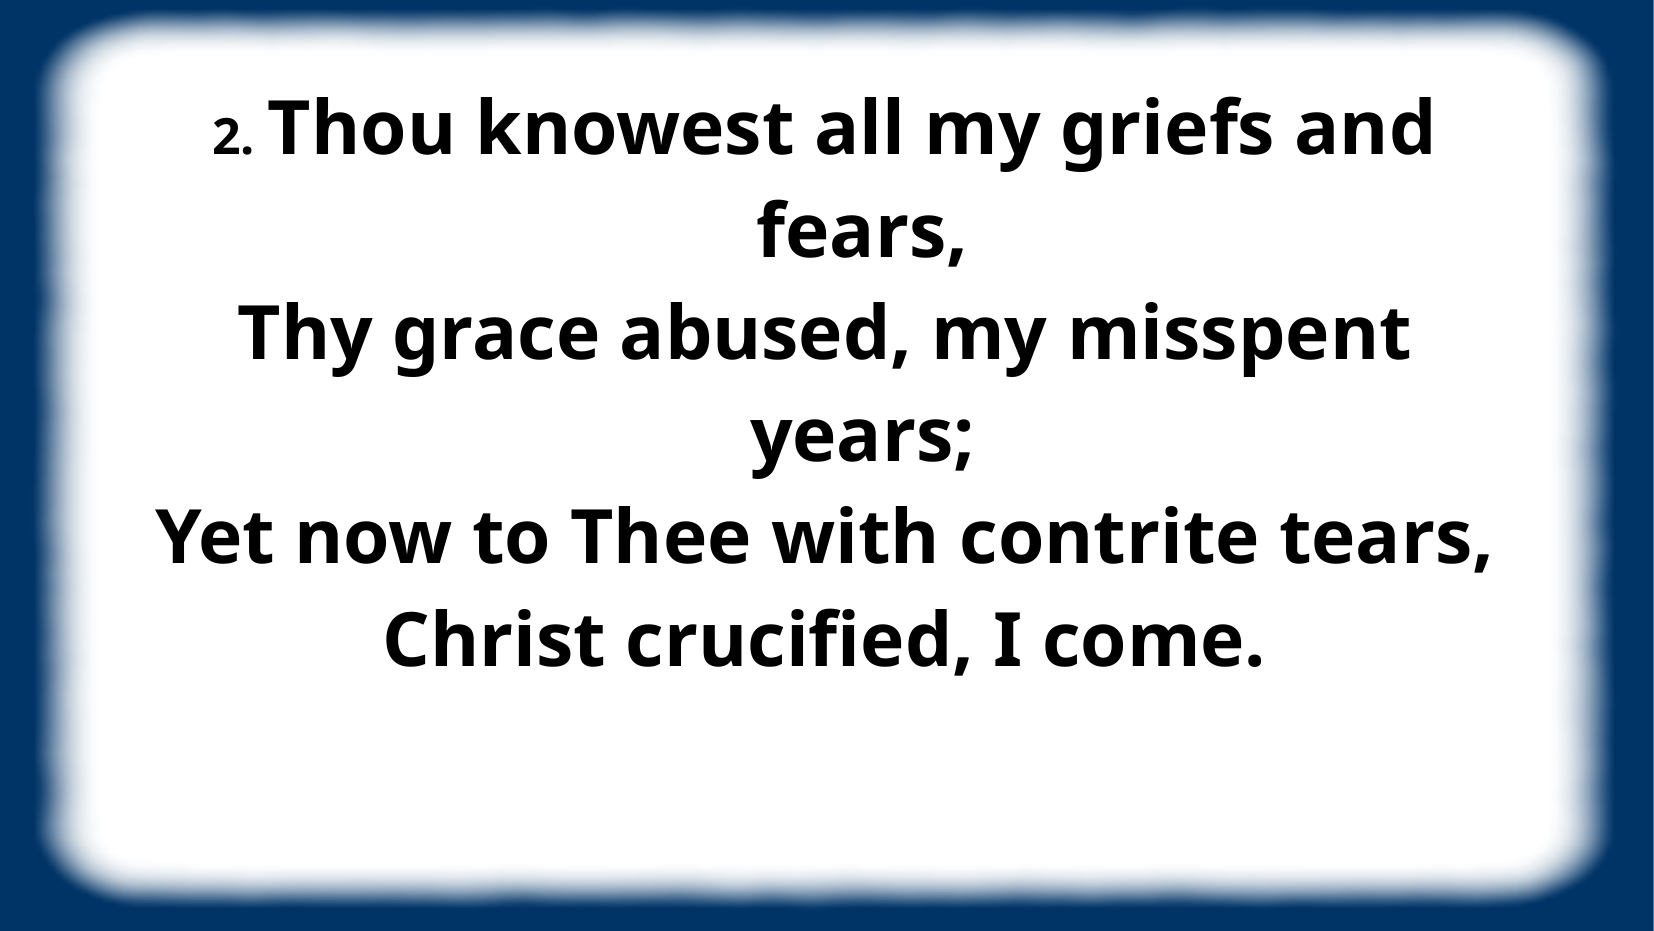

2. Thou knowest all my griefs and fears,
Thy grace abused, my misspent years;
Yet now to Thee with contrite tears,
Christ crucified, I come.